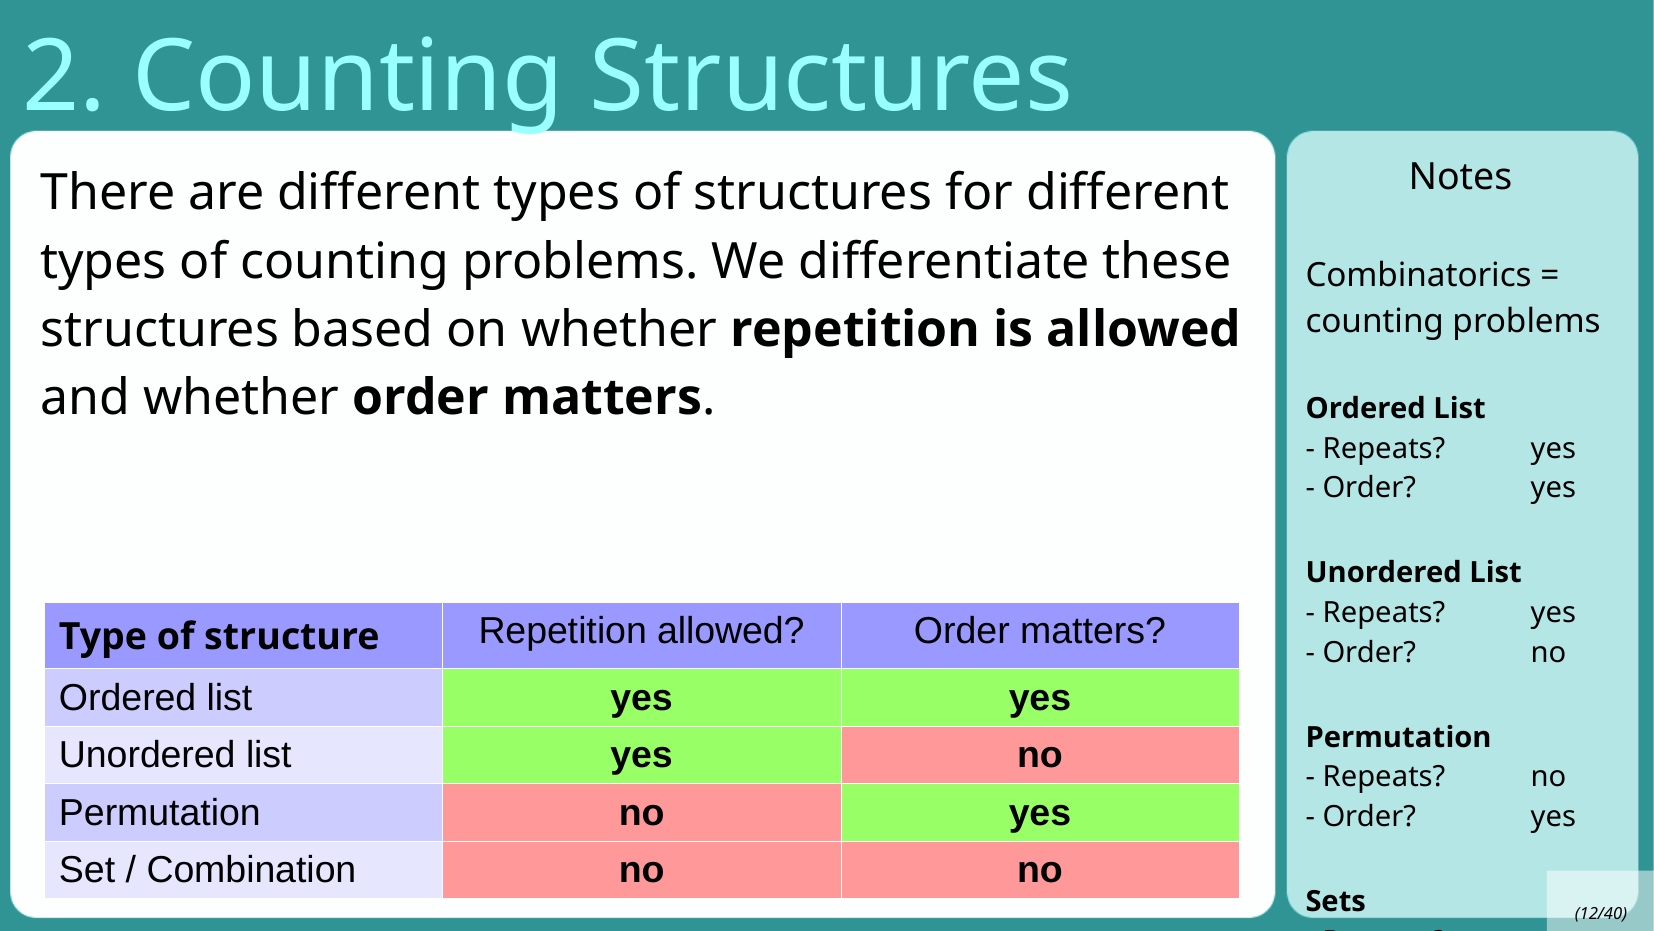

# 2. Counting Structures
Notes
Combinatorics = counting problems
Ordered List
- Repeats?		yes
- Order?		yes
Unordered List
- Repeats?		yes
- Order?		no
Permutation
- Repeats?		no
- Order?		yes
Sets
- Repeats?		no
- Order?		no
There are different types of structures for different types of counting problems. We differentiate these structures based on whether repetition is allowed and whether order matters.
| Type of structure | Repetition allowed? | Order matters? |
| --- | --- | --- |
| Ordered list | yes | yes |
| Unordered list | yes | no |
| Permutation | no | yes |
| Set / Combination | no | no |